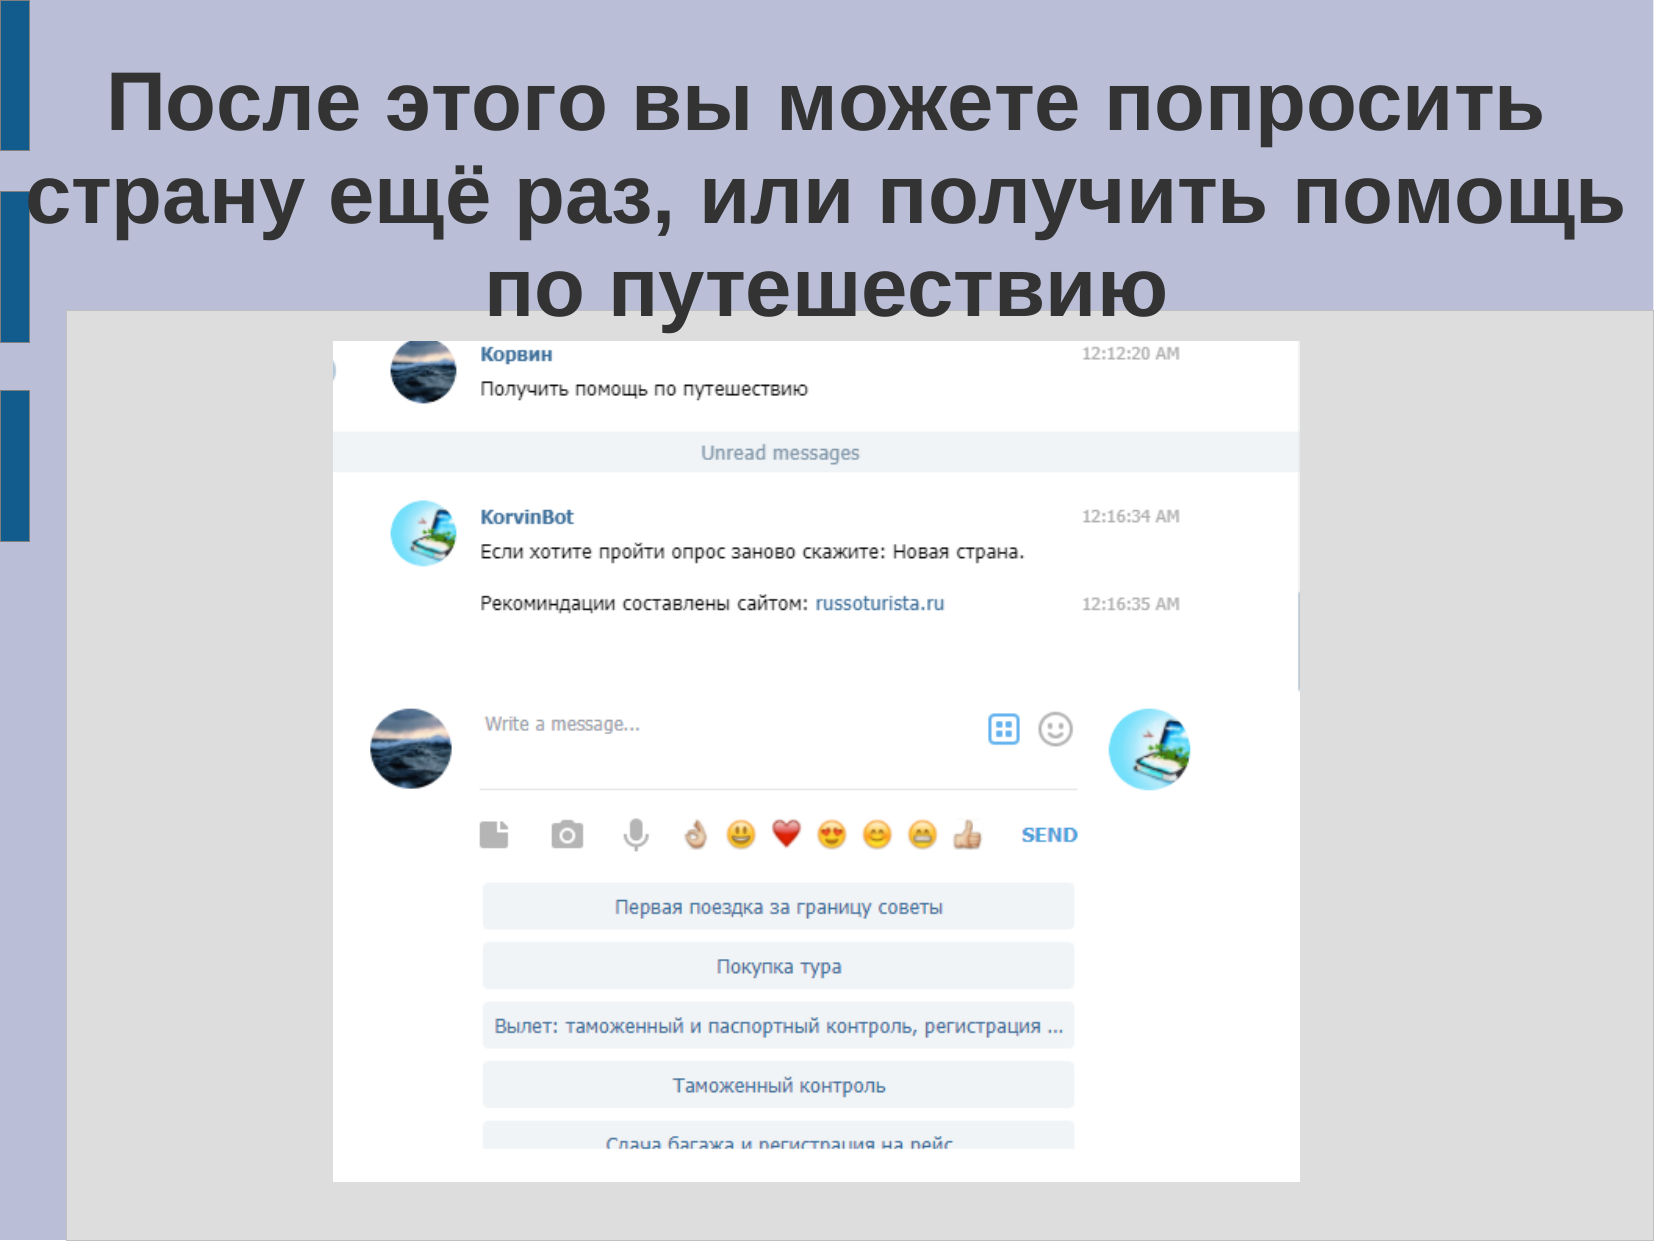

# После этого вы можете попросить страну ещё раз, или получить помощь по путешествию